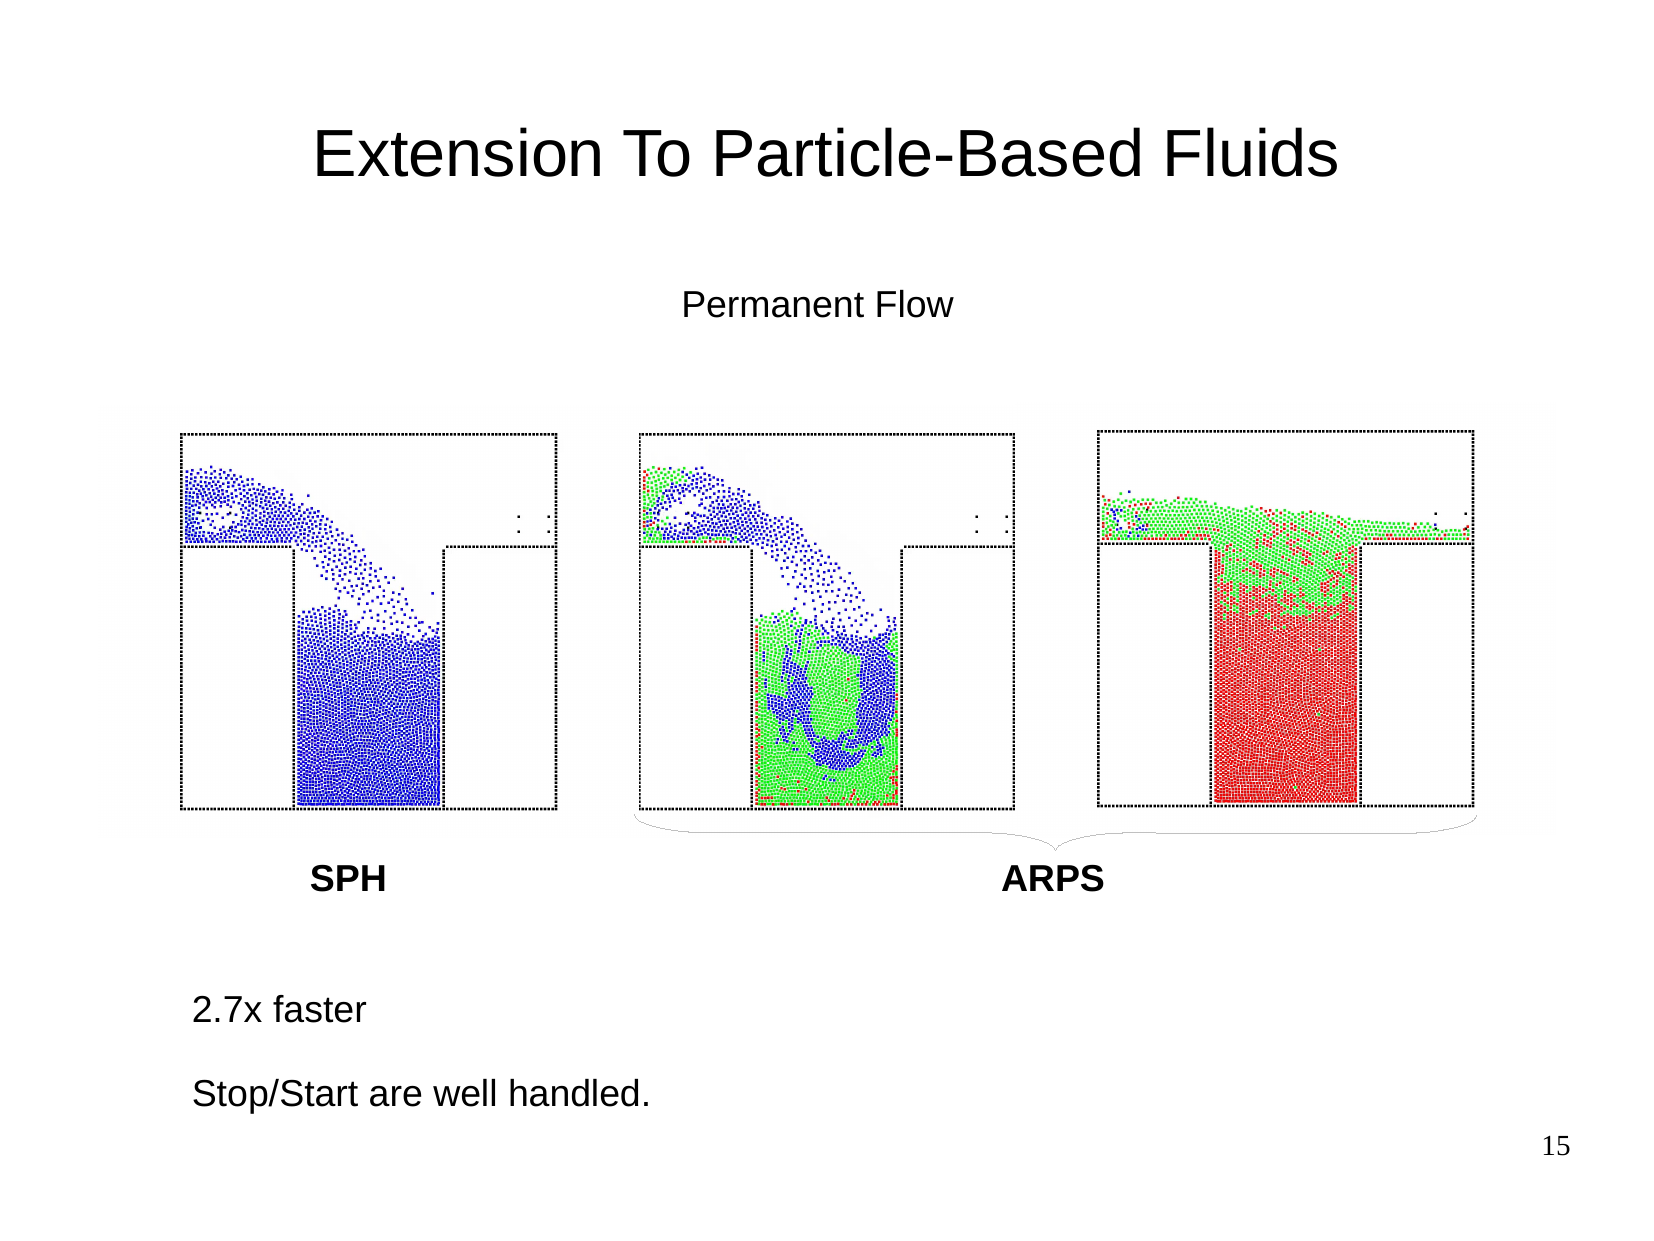

# Extension To Particle-Based Fluids
Permanent Flow
SPH
ARPS
2.7x faster
Stop/Start are well handled.
15